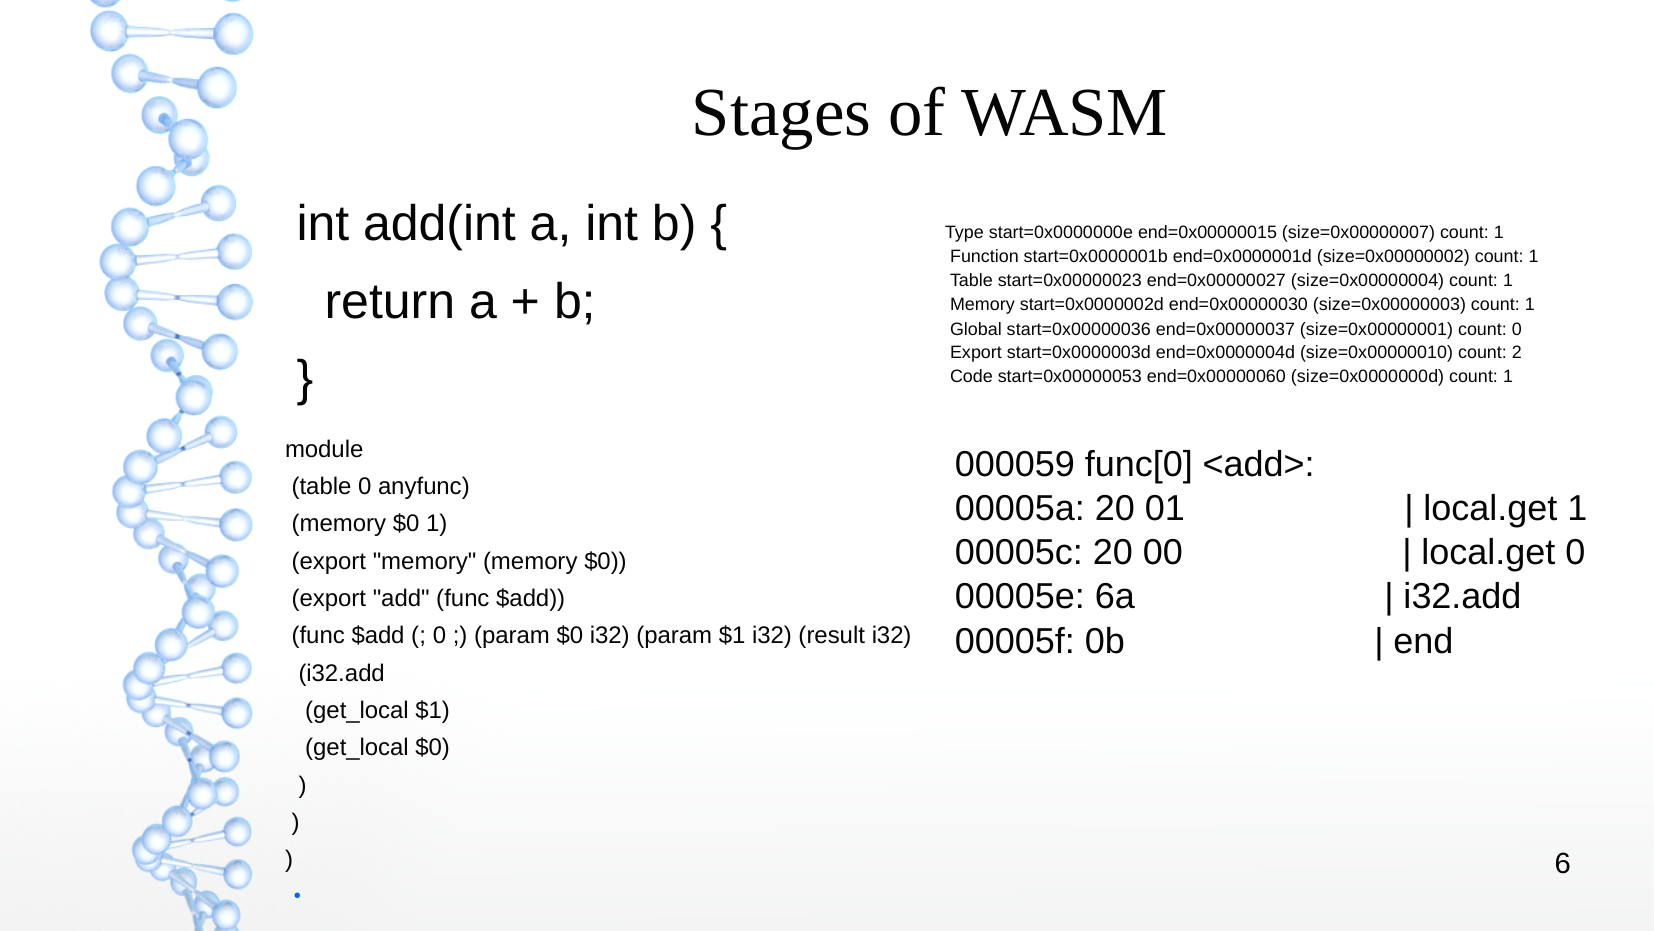

# Stages of WASM
int add(int a, int b) {
 return a + b;
}
Type start=0x0000000e end=0x00000015 (size=0x00000007) count: 1
 Function start=0x0000001b end=0x0000001d (size=0x00000002) count: 1
 Table start=0x00000023 end=0x00000027 (size=0x00000004) count: 1
 Memory start=0x0000002d end=0x00000030 (size=0x00000003) count: 1
 Global start=0x00000036 end=0x00000037 (size=0x00000001) count: 0
 Export start=0x0000003d end=0x0000004d (size=0x00000010) count: 2
 Code start=0x00000053 end=0x00000060 (size=0x0000000d) count: 1
 000059 func[0] <add>:
 00005a: 20 01 | local.get 1
 00005c: 20 00 | local.get 0
 00005e: 6a | i32.add
 00005f: 0b | end
module
 (table 0 anyfunc)
 (memory $0 1)
 (export "memory" (memory $0))
 (export "add" (func $add))
 (func $add (; 0 ;) (param $0 i32) (param $1 i32) (result i32)
 (i32.add
 (get_local $1)
 (get_local $0)
 )
 )
)
6